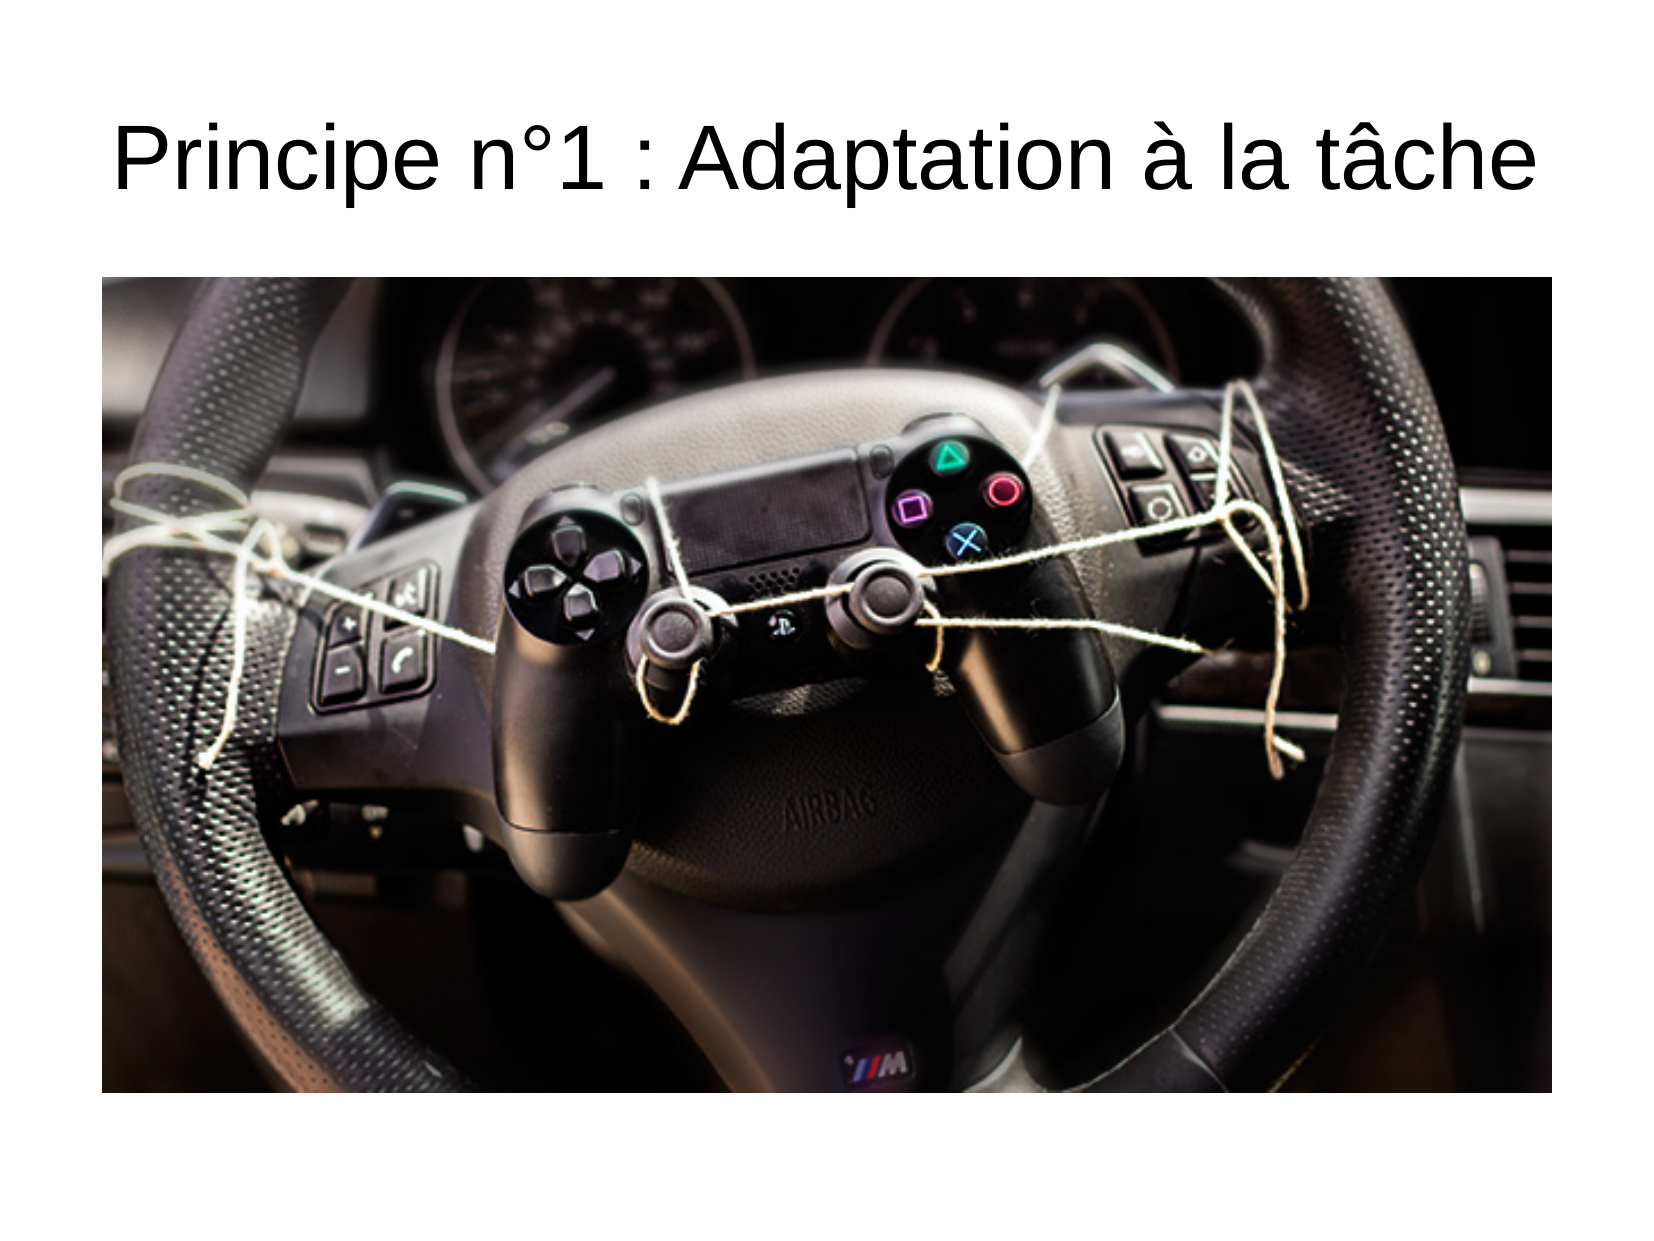

# Principe n°1 : Adaptation à la tâche